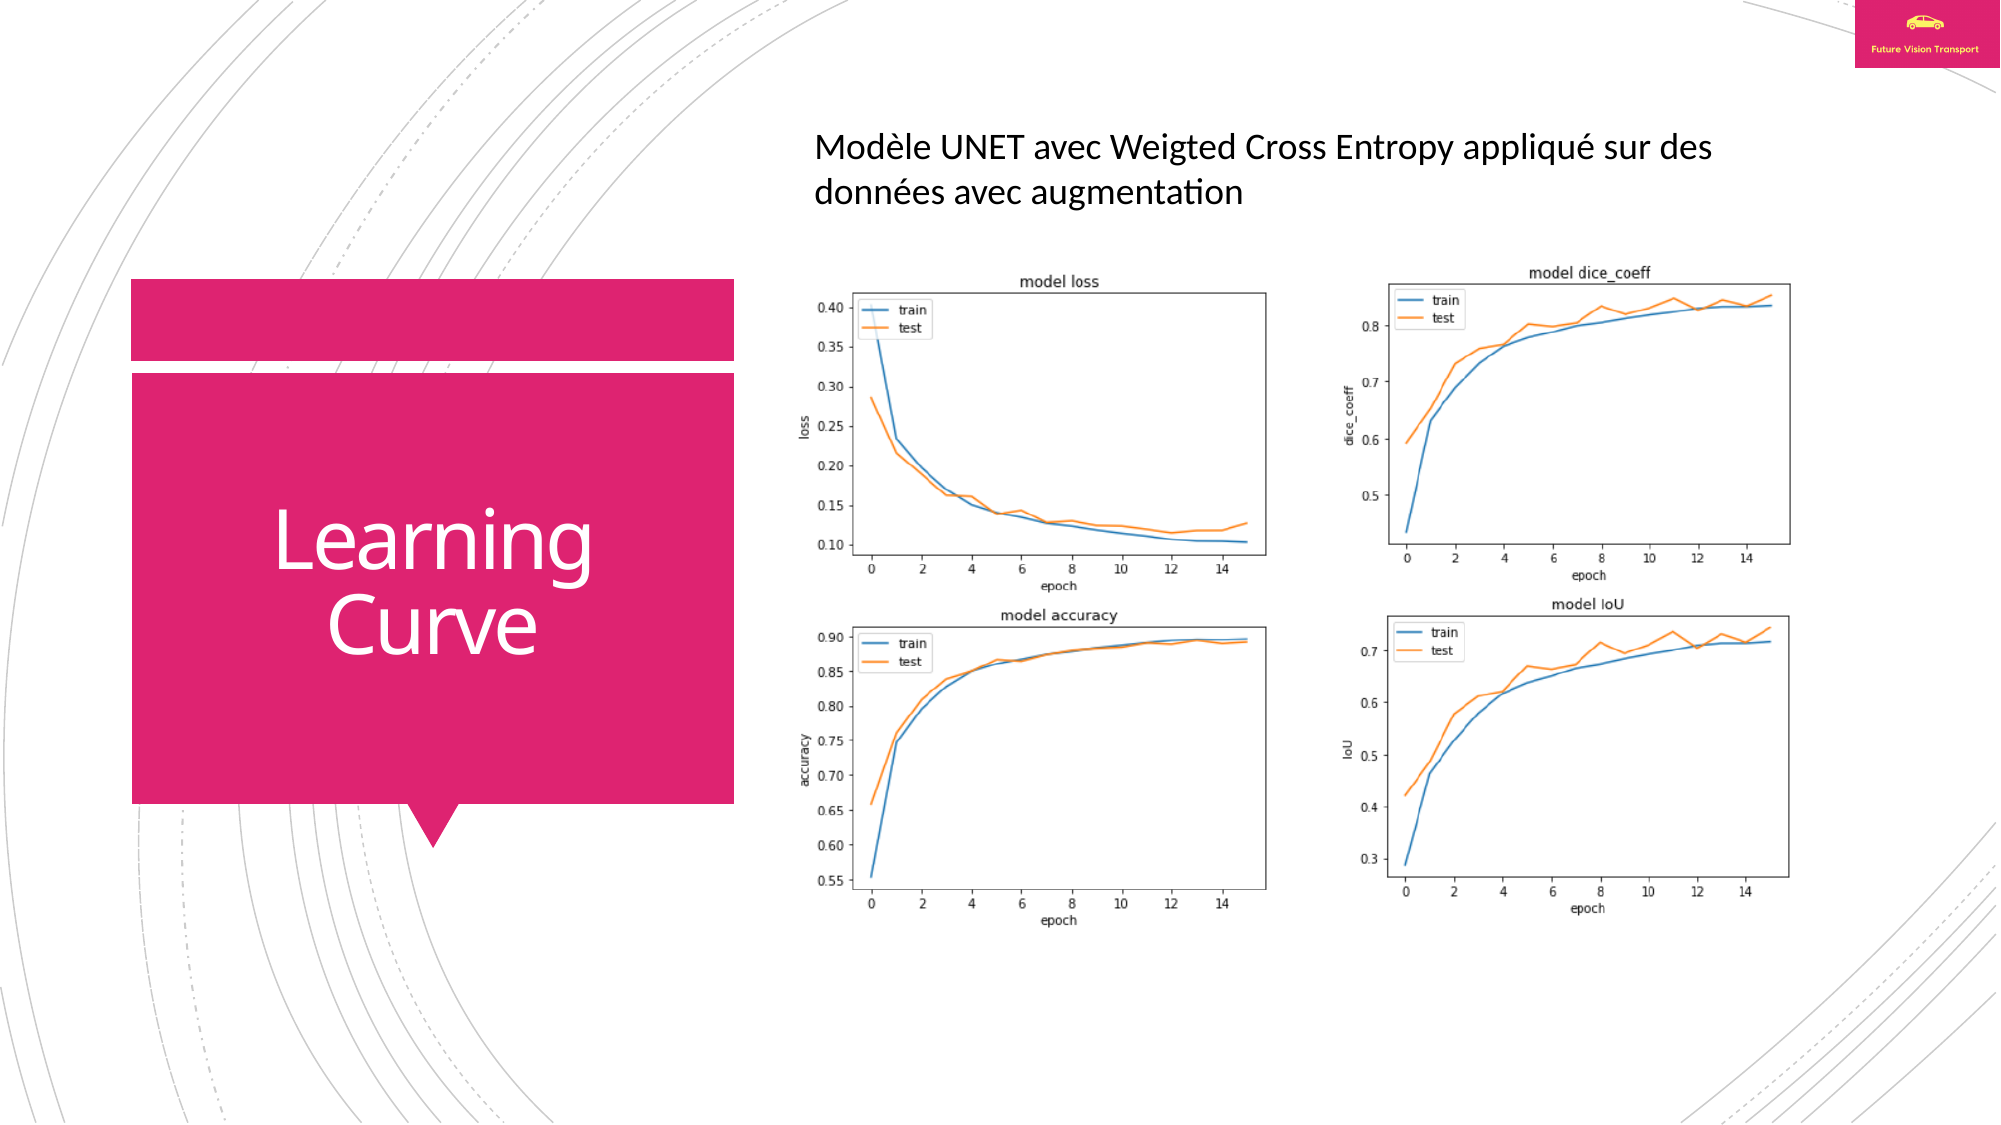

Modèle UNET avec Weigted Cross Entropy appliqué sur des données avec augmentation
# Learning Curve